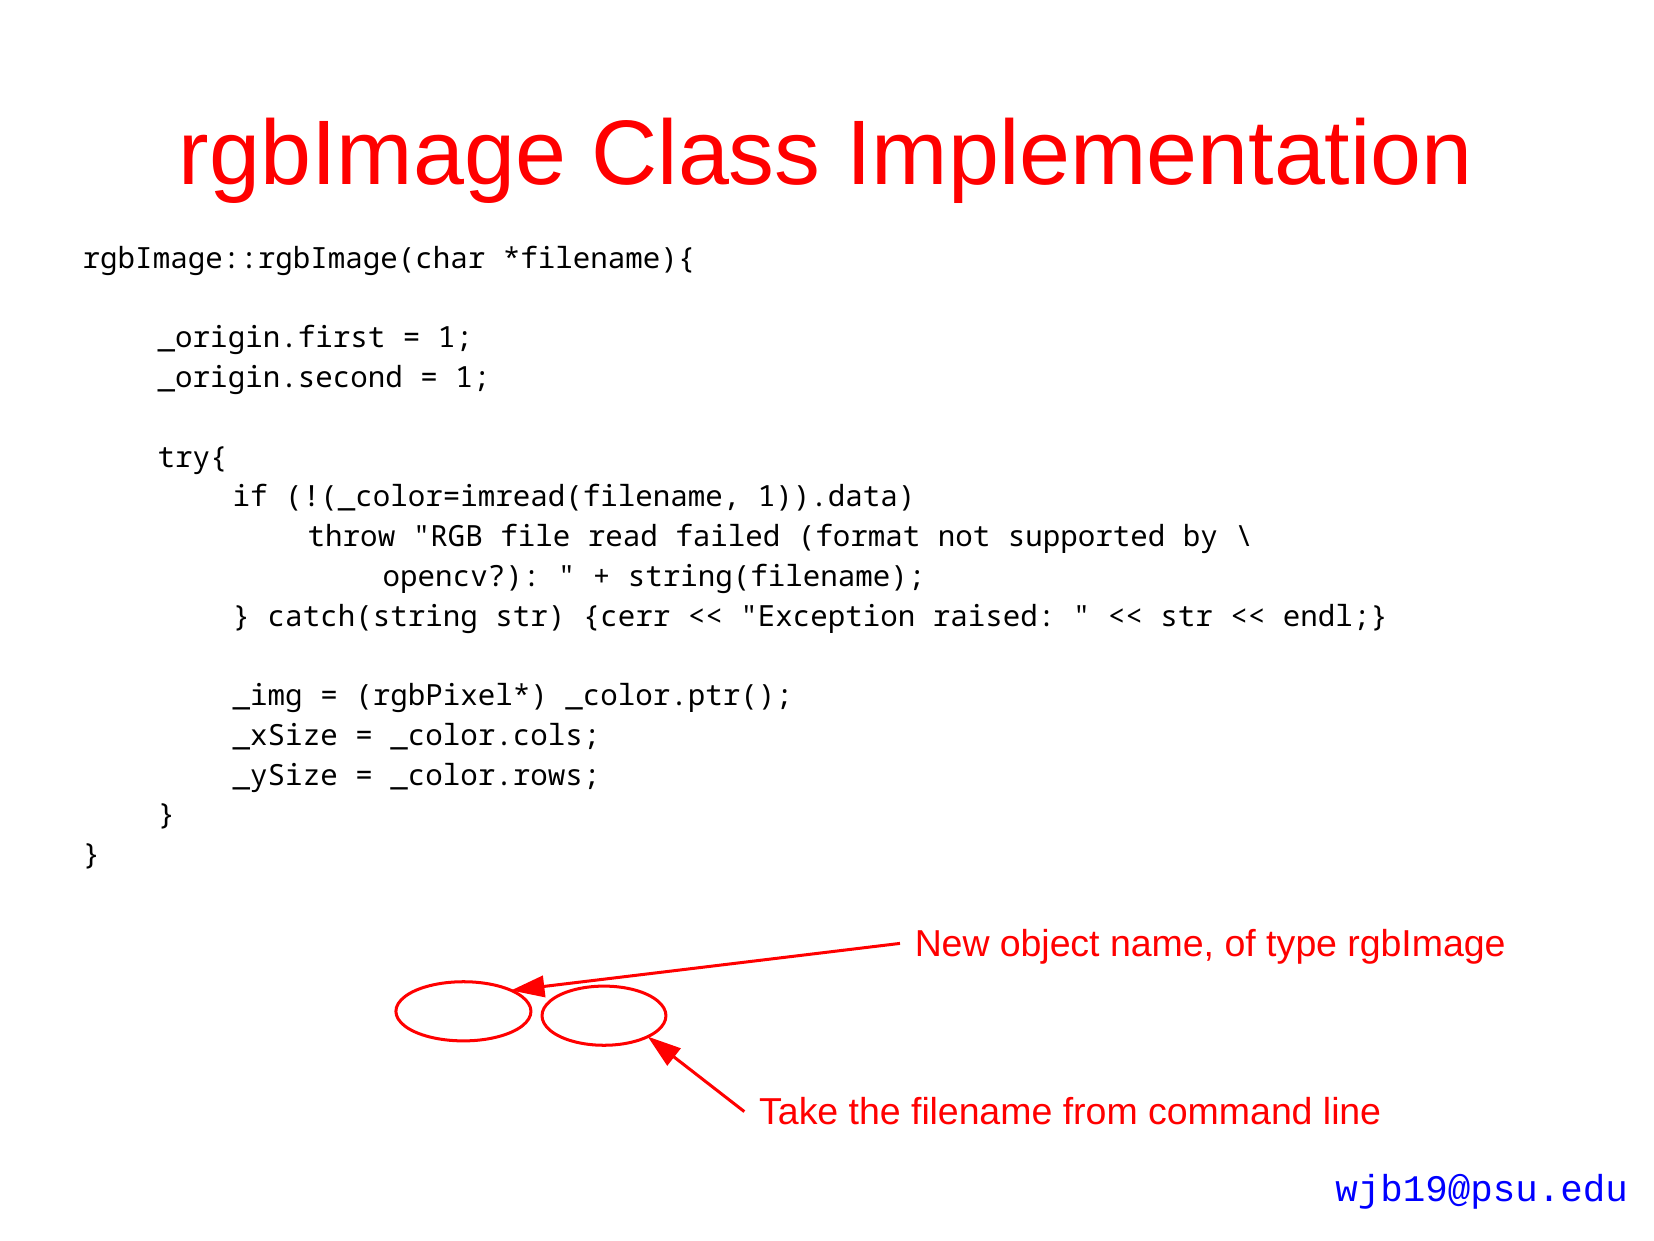

# rgbImage Class Implementation
rgbImage::rgbImage(char *filename){
	_origin.first = 1;
	_origin.second = 1;
	try{
		if (!(_color=imread(filename, 1)).data)
			throw "RGB file read failed (format not supported by \
				opencv?): " + string(filename);
		} catch(string str) {cerr << "Exception raised: " << str << endl;}
		_img = (rgbPixel*) _color.ptr();
		_xSize = _color.cols;
		_ySize = _color.rows;
	}
}
New object name, of type rgbImage
Take the filename from command line
wjb19@psu.edu